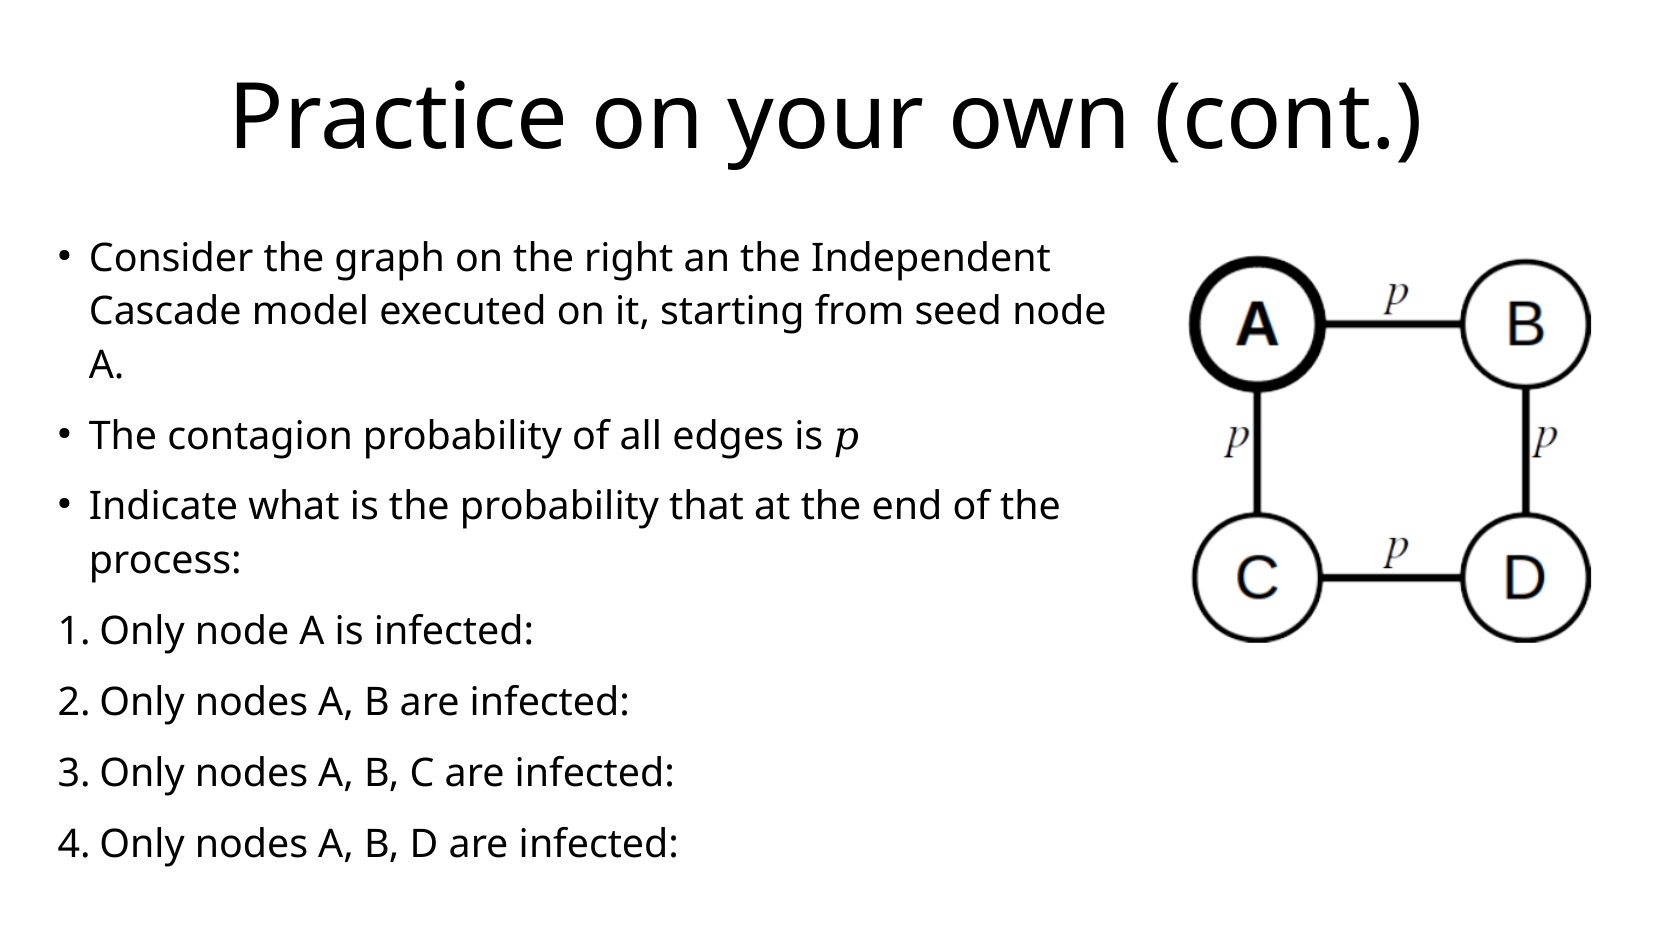

# Practice on your own (cont.)
Consider the graph on the right an the Independent Cascade model executed on it, starting from seed node A.
The contagion probability of all edges is p
Indicate what is the probability that at the end of the process:
 Only node A is infected:
 Only nodes A, B are infected:
 Only nodes A, B, C are infected:
 Only nodes A, B, D are infected: